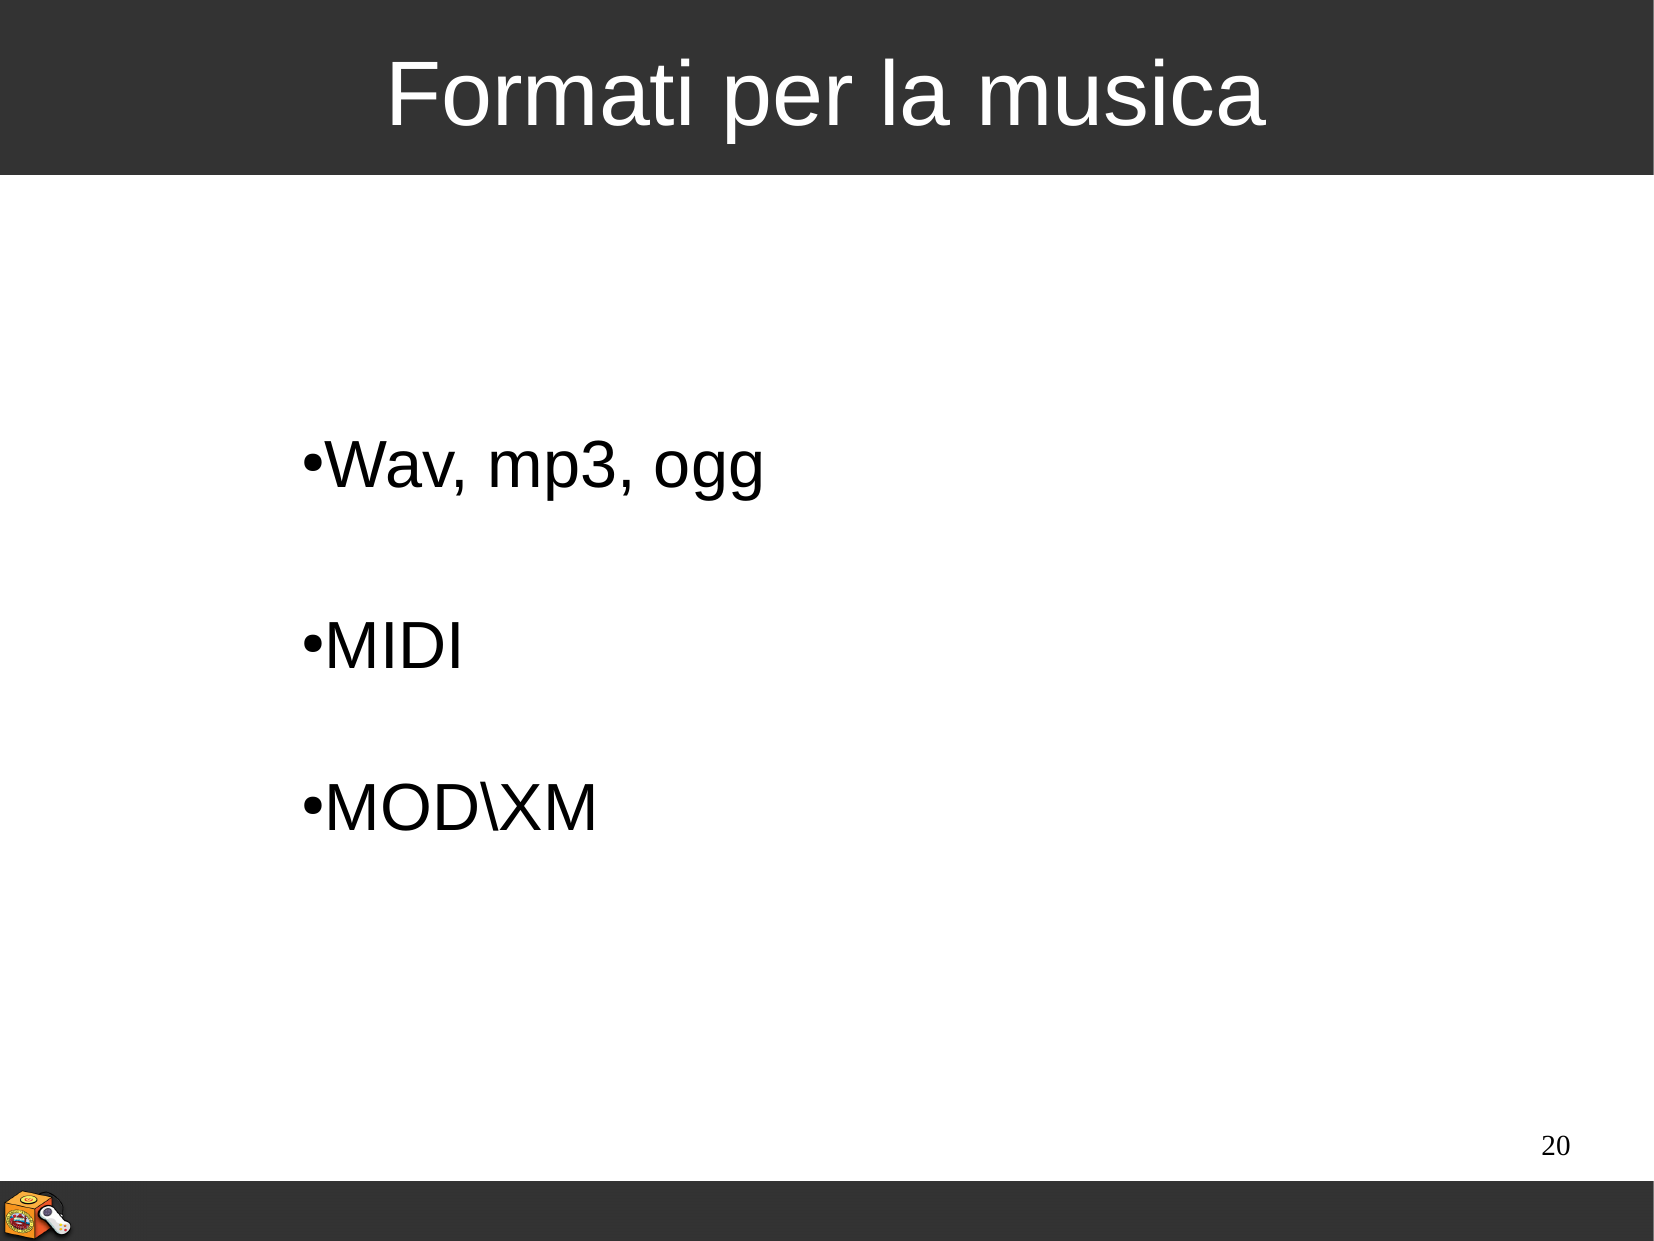

# Formati per la musica
Wav, mp3, ogg
MIDI
MOD\XM
20